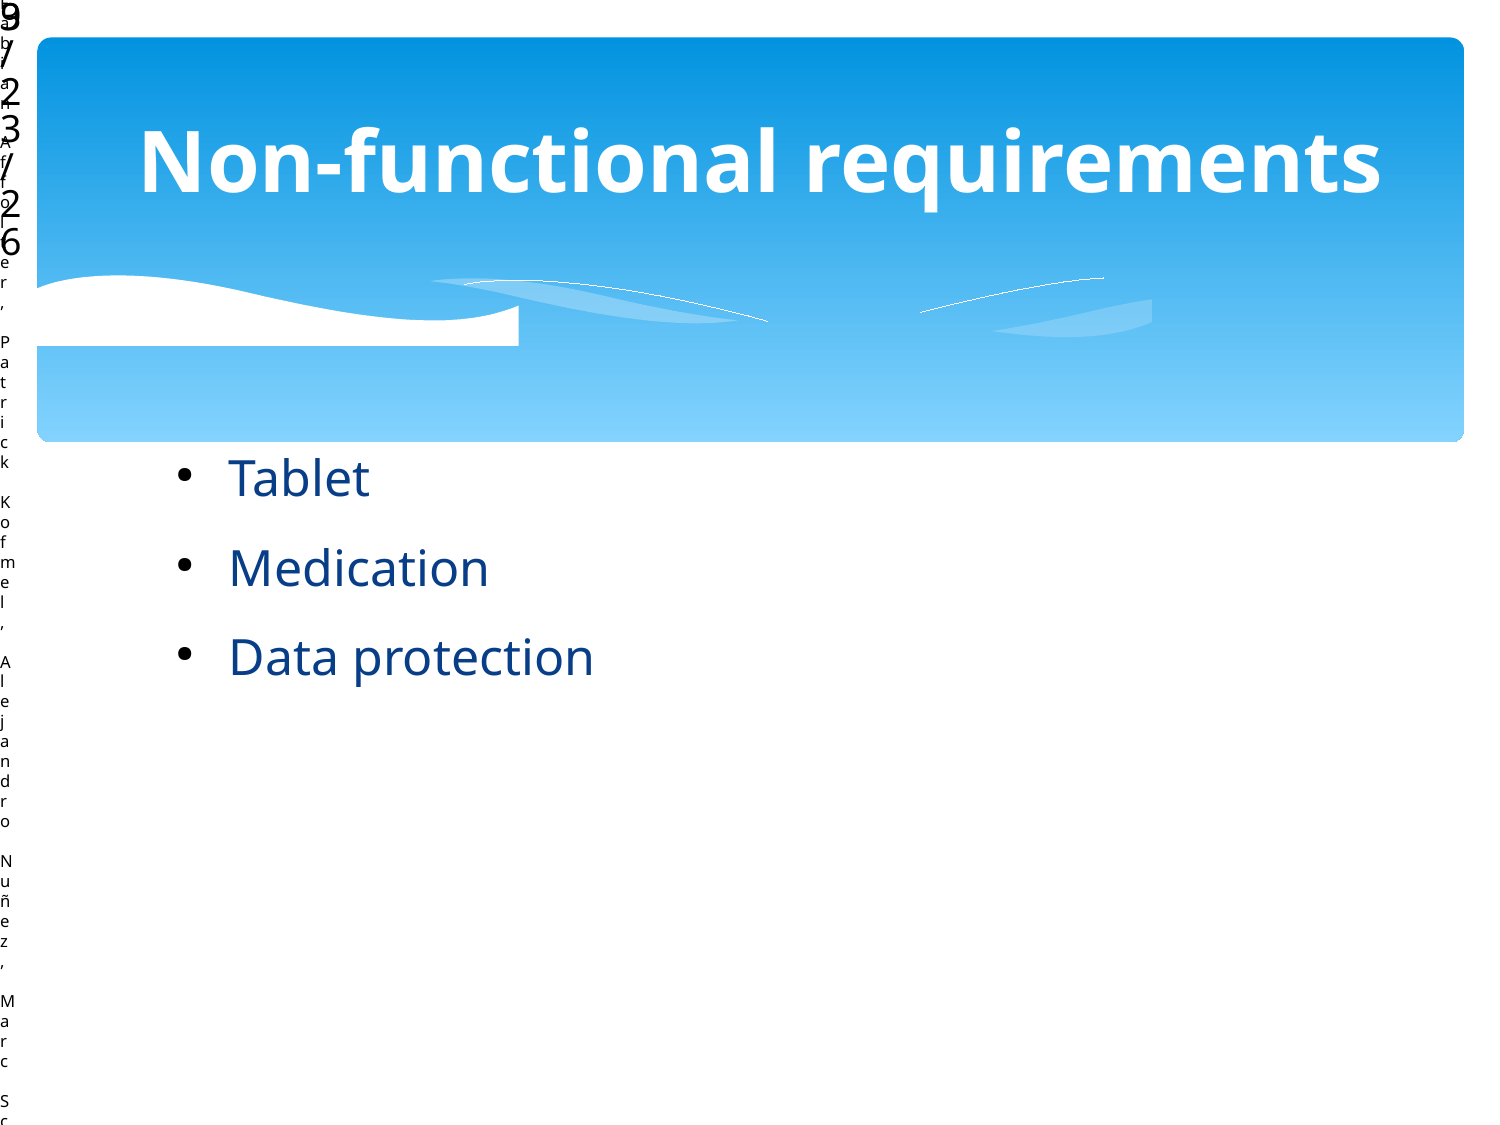

Fabian Affolter, Patrick Kofmel, Alejandro Nuñez, Marc Schärer, Arthur van Ommen
 Non-functional requirements
# Tablet
Medication
Data protection